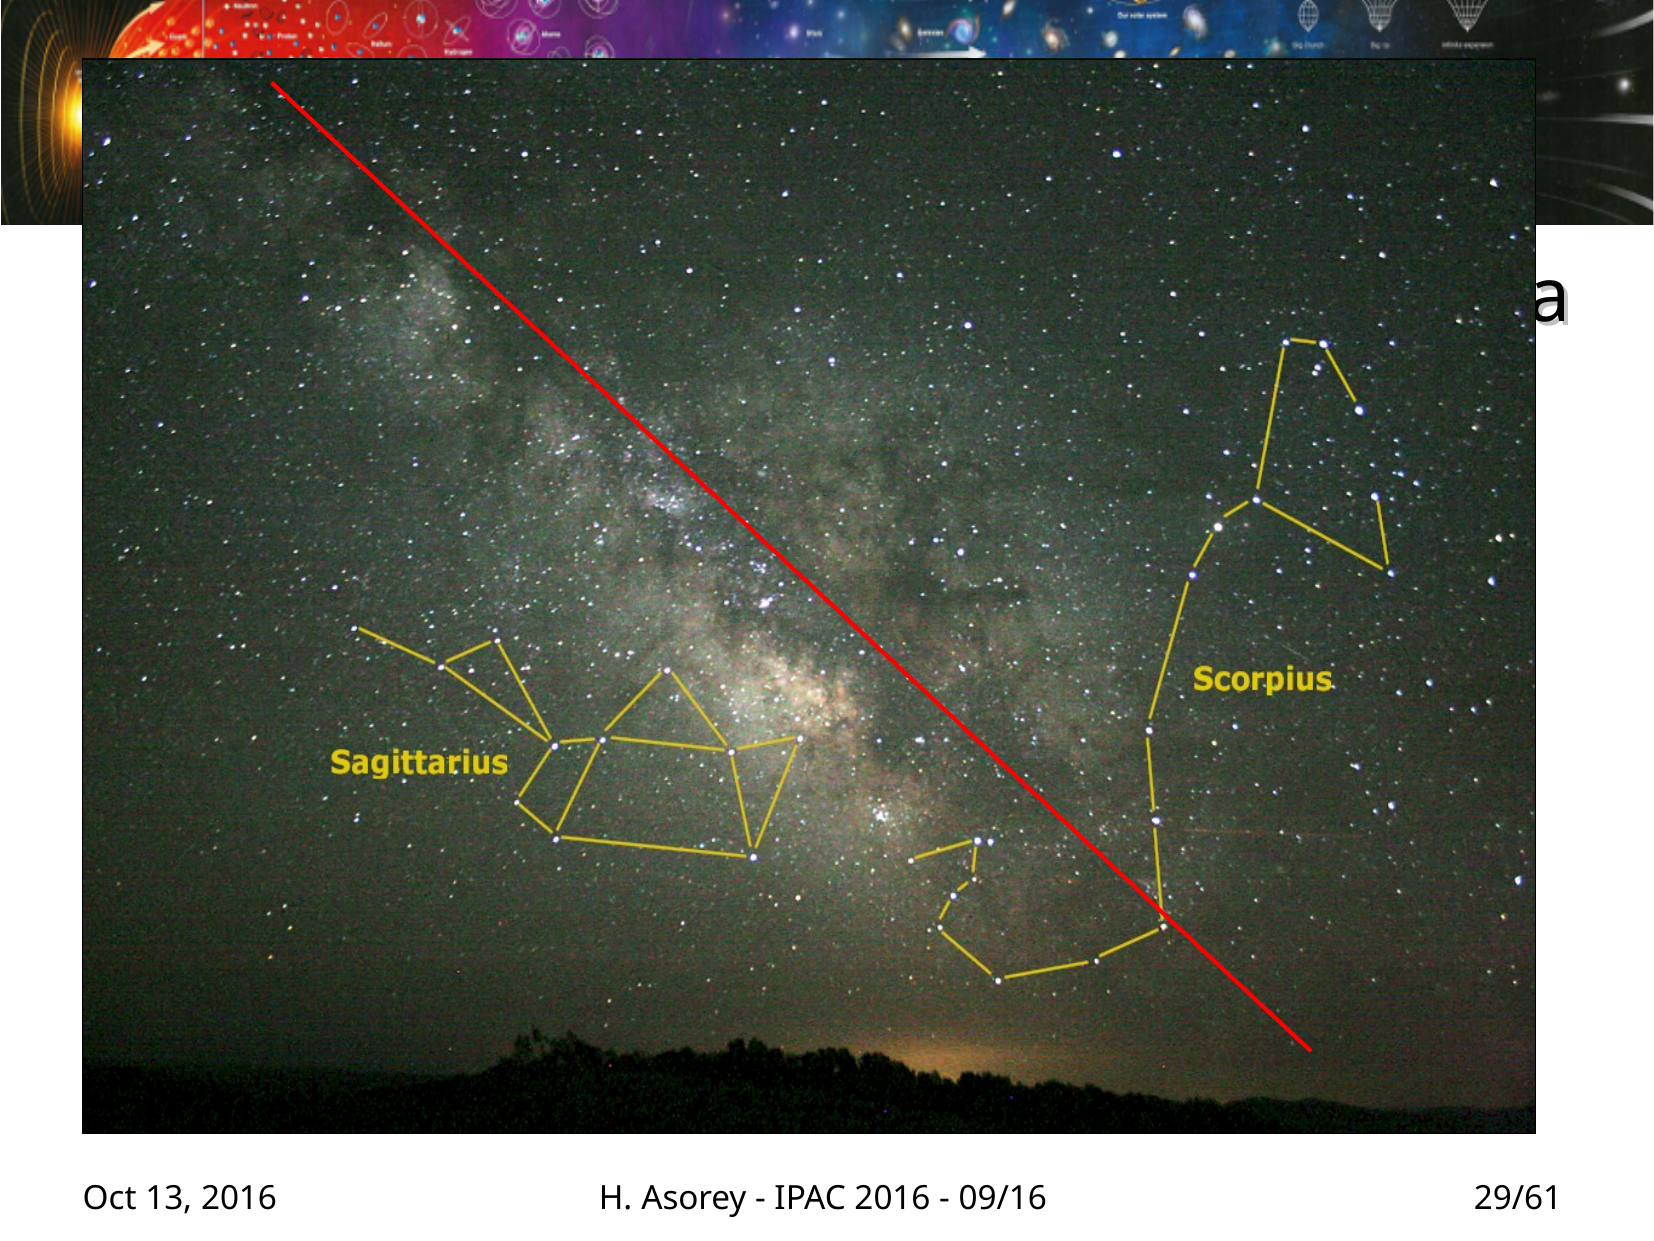

# La Vía Láctea
Oct 13, 2016
H. Asorey - IPAC 2016 - 09/16
29